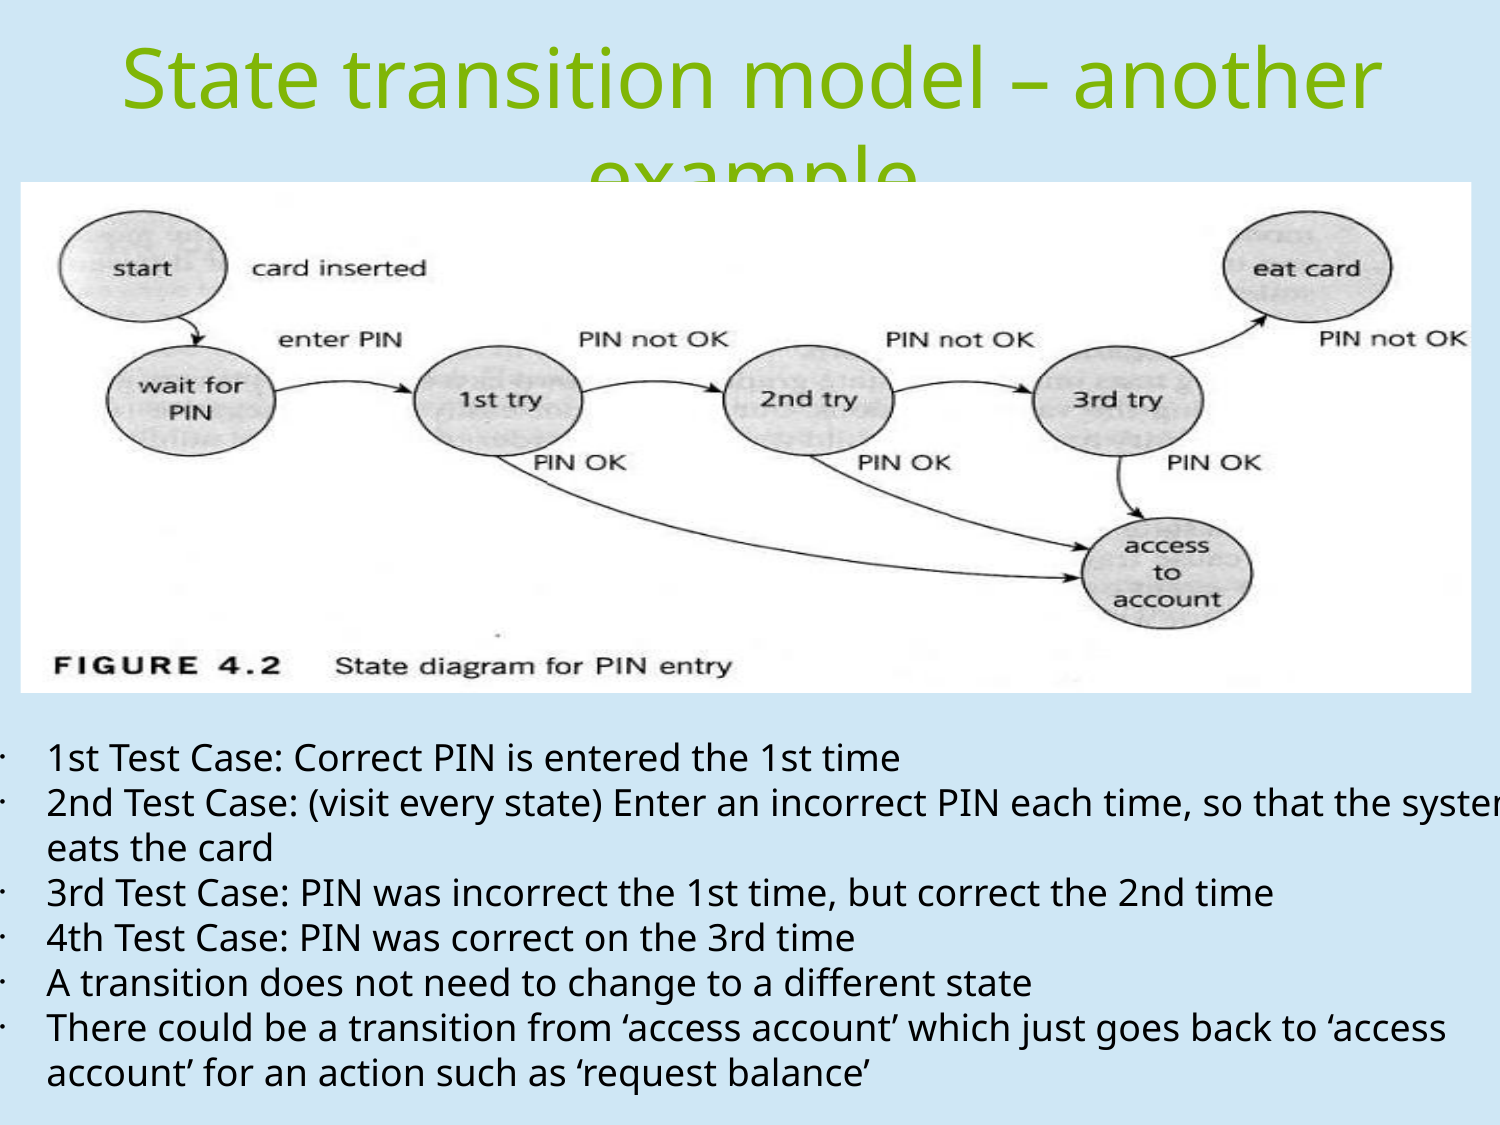

# State transition model – another example
1st Test Case: Correct PIN is entered the 1st time
2nd Test Case: (visit every state) Enter an incorrect PIN each time, so that the system
eats the card
3rd Test Case: PIN was incorrect the 1st time, but correct the 2nd time
4th Test Case: PIN was correct on the 3rd time
A transition does not need to change to a different state
There could be a transition from ‘access account’ which just goes back to ‘access
account’ for an action such as ‘request balance’